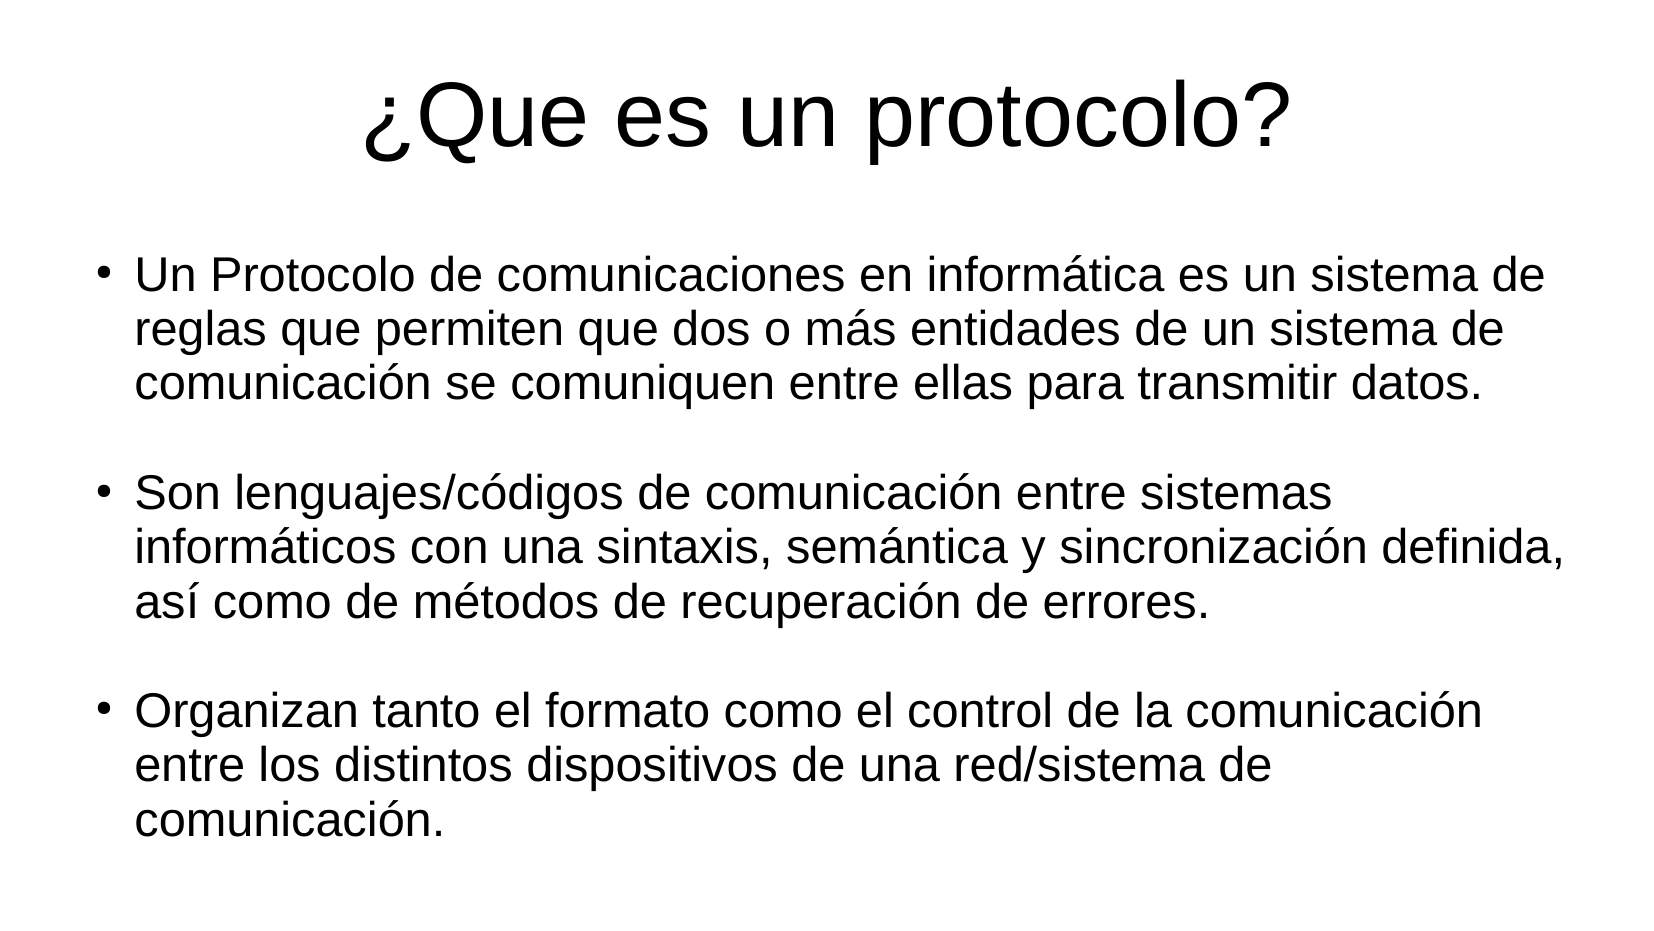

# ¿Que es un protocolo?
Un Protocolo de comunicaciones en informática es un sistema de reglas que permiten que dos o más entidades de un sistema de comunicación se comuniquen entre ellas para transmitir datos.
Son lenguajes/códigos de comunicación entre sistemas informáticos con una sintaxis, semántica y sincronización definida, así como de métodos de recuperación de errores.
Organizan tanto el formato como el control de la comunicación entre los distintos dispositivos de una red/sistema de comunicación.